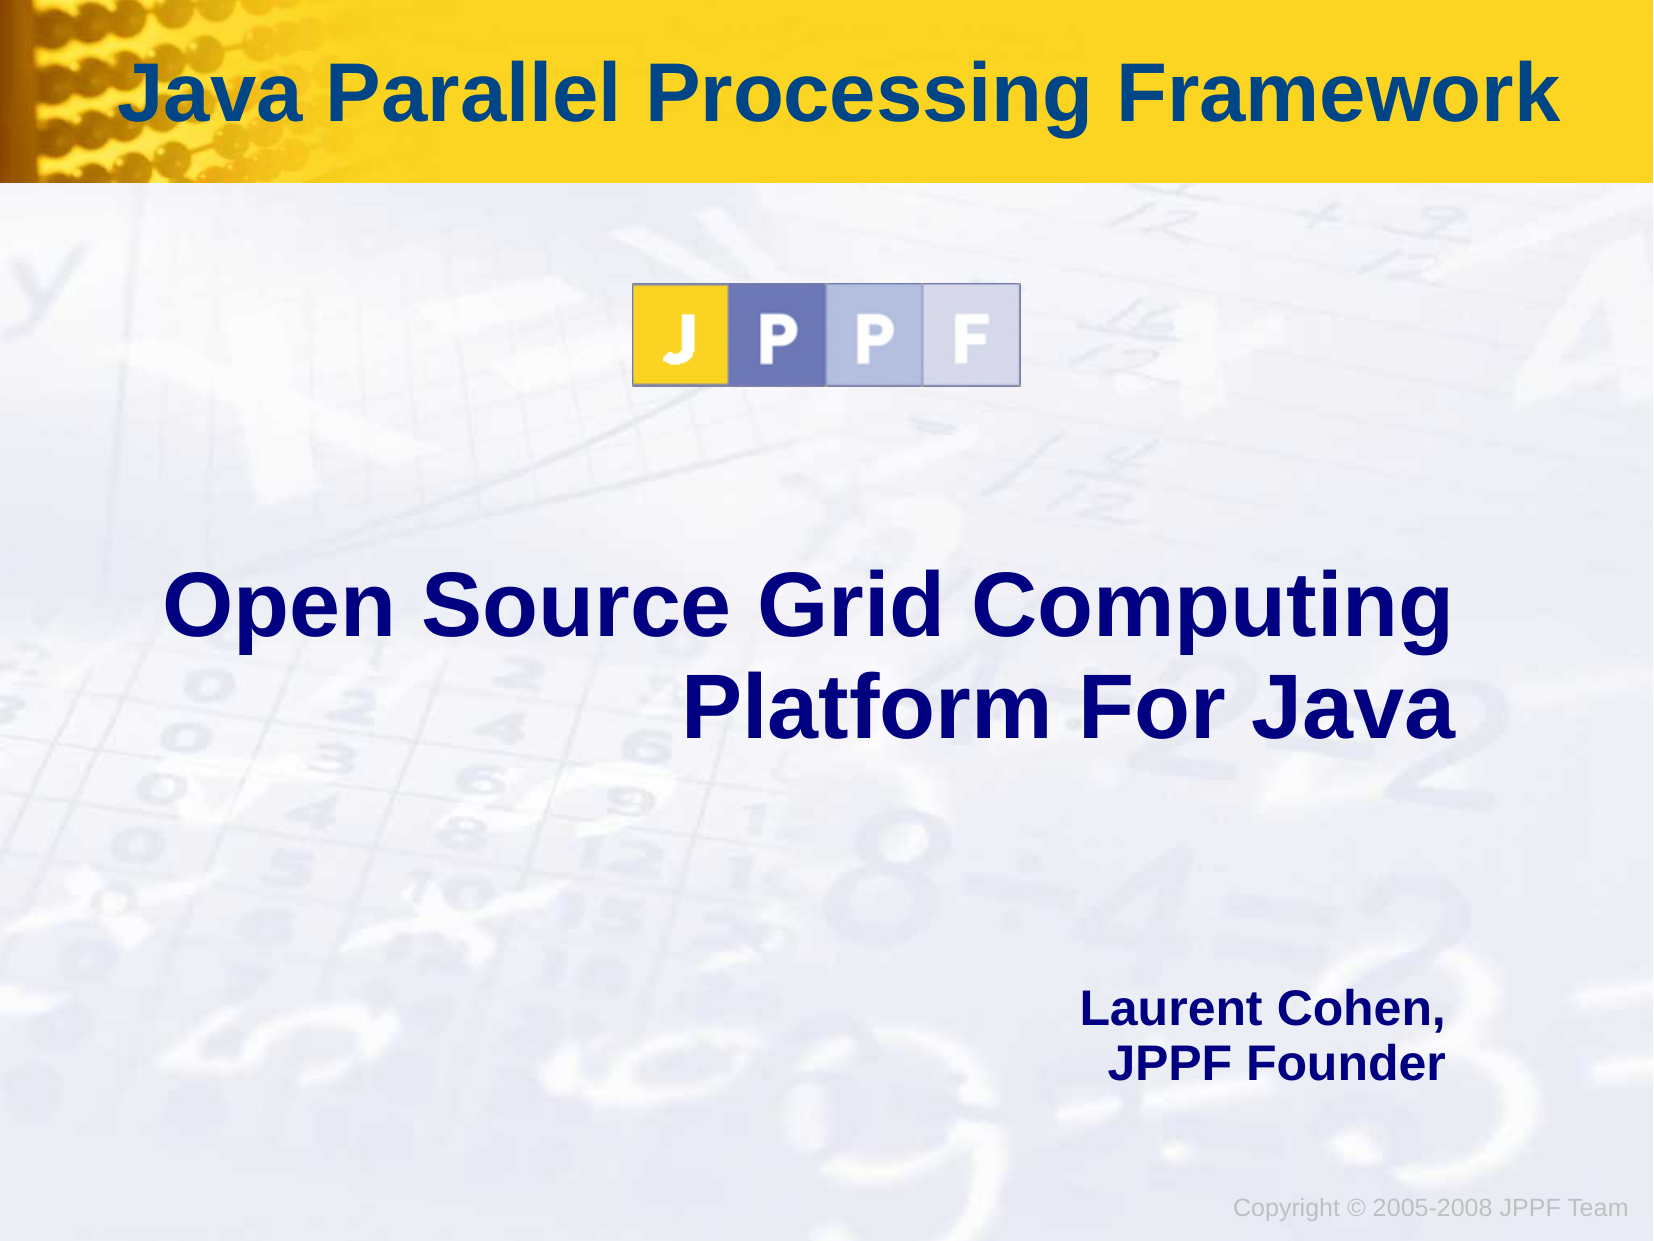

# Java Parallel Processing Framework
Open Source Grid Computing Platform For Java
Laurent Cohen,
JPPF Founder